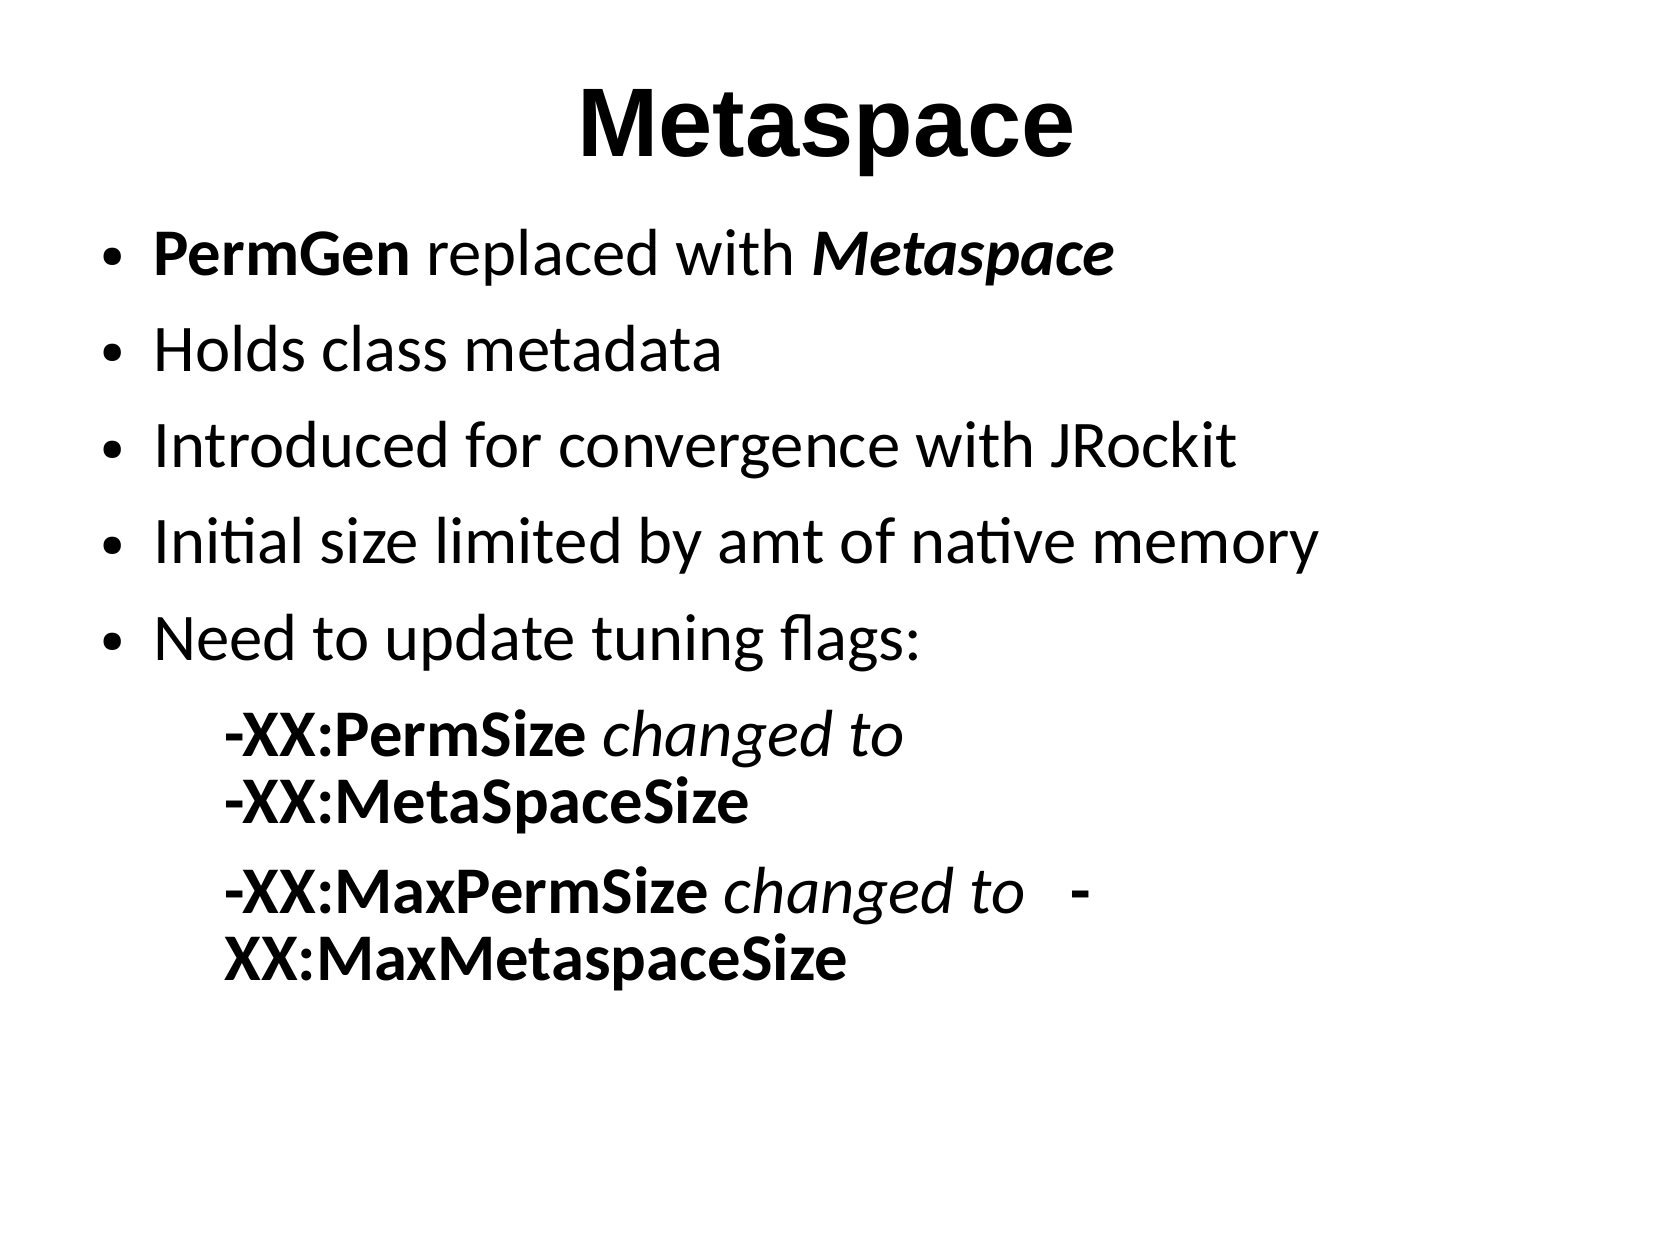

# Metaspace
PermGen replaced with Metaspace
Holds class metadata
Introduced for convergence with JRockit
Initial size limited by amt of native memory
Need to update tuning flags:
-XX:PermSize changed to
-XX:MetaSpaceSize
-XX:MaxPermSize changed to -XX:MaxMetaspaceSize